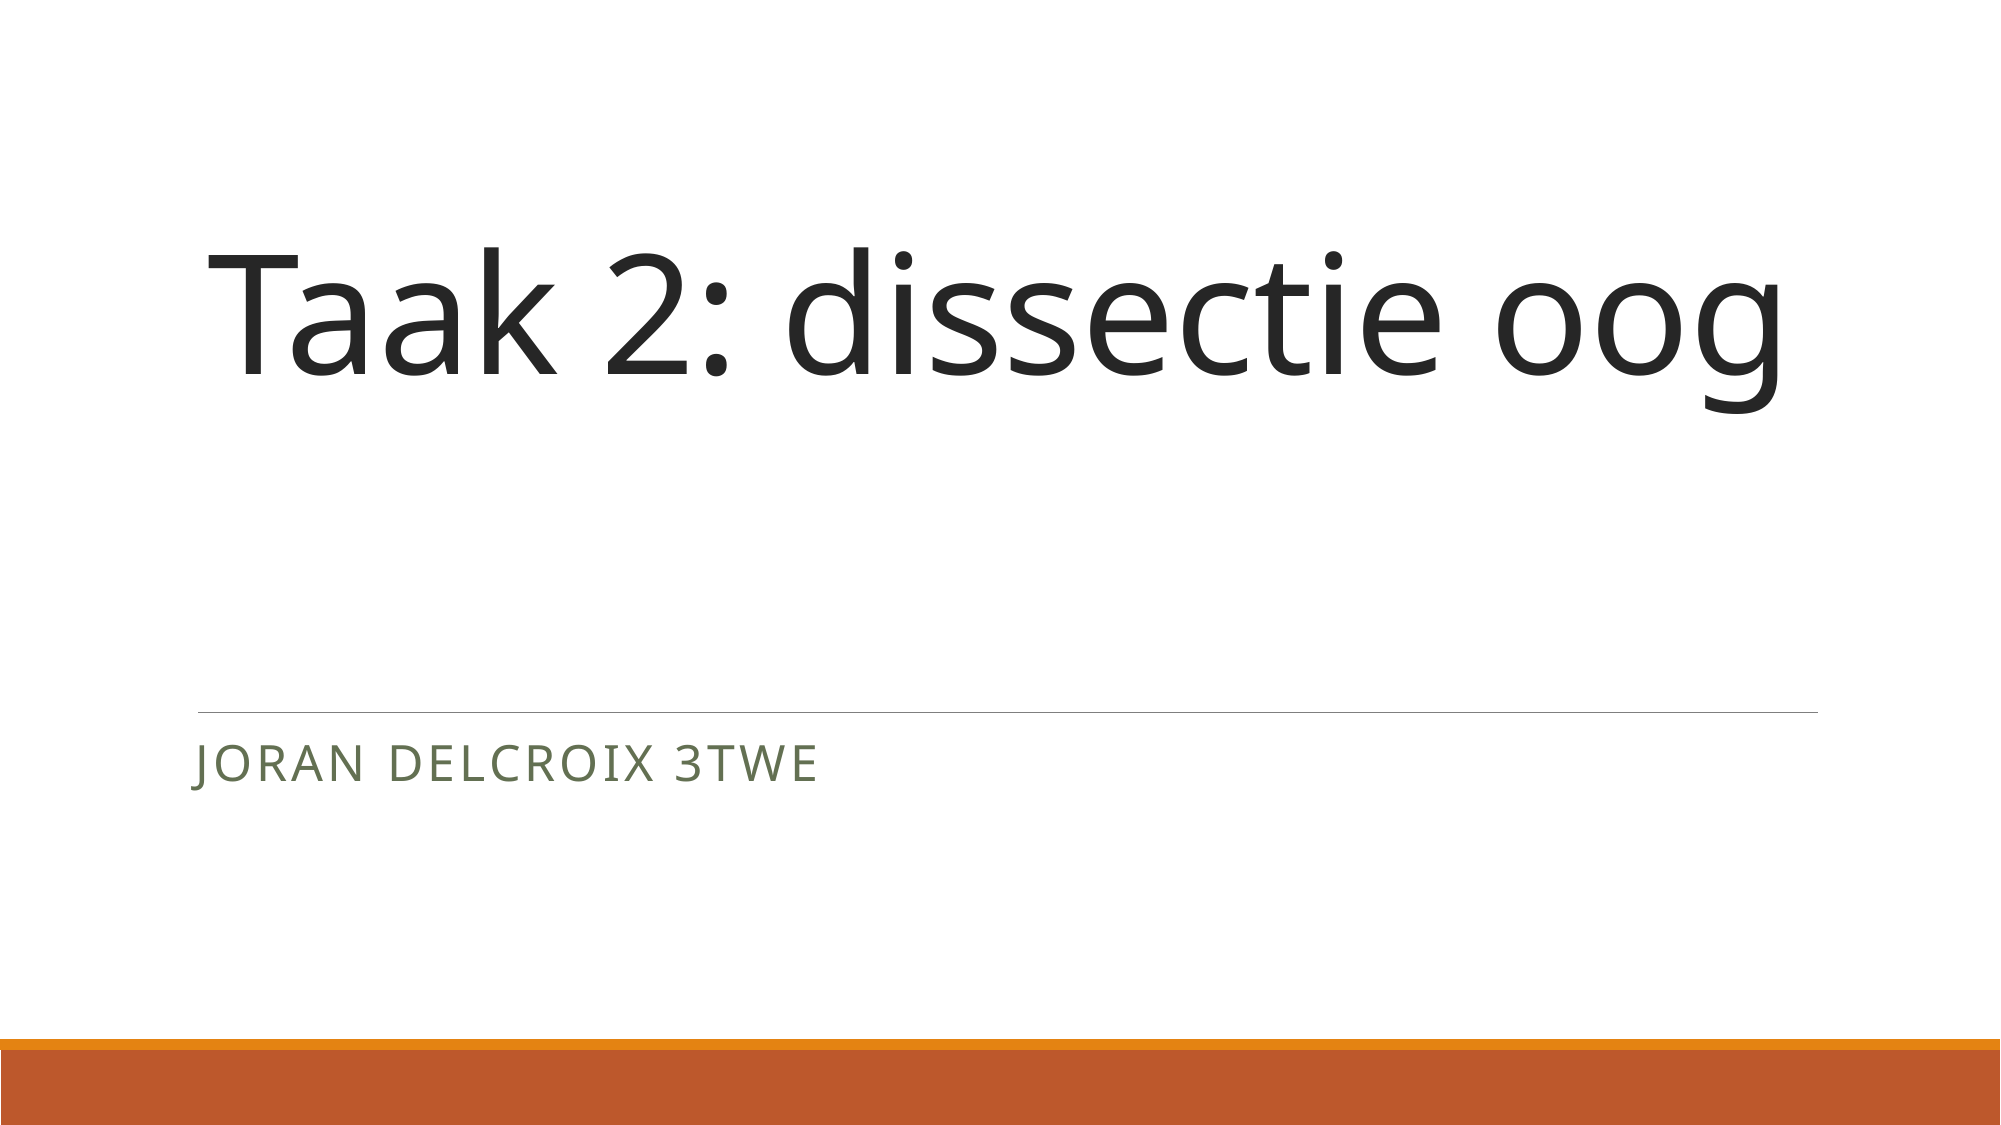

# Taak 2: dissectie oog
Joran Delcroix 3TWe